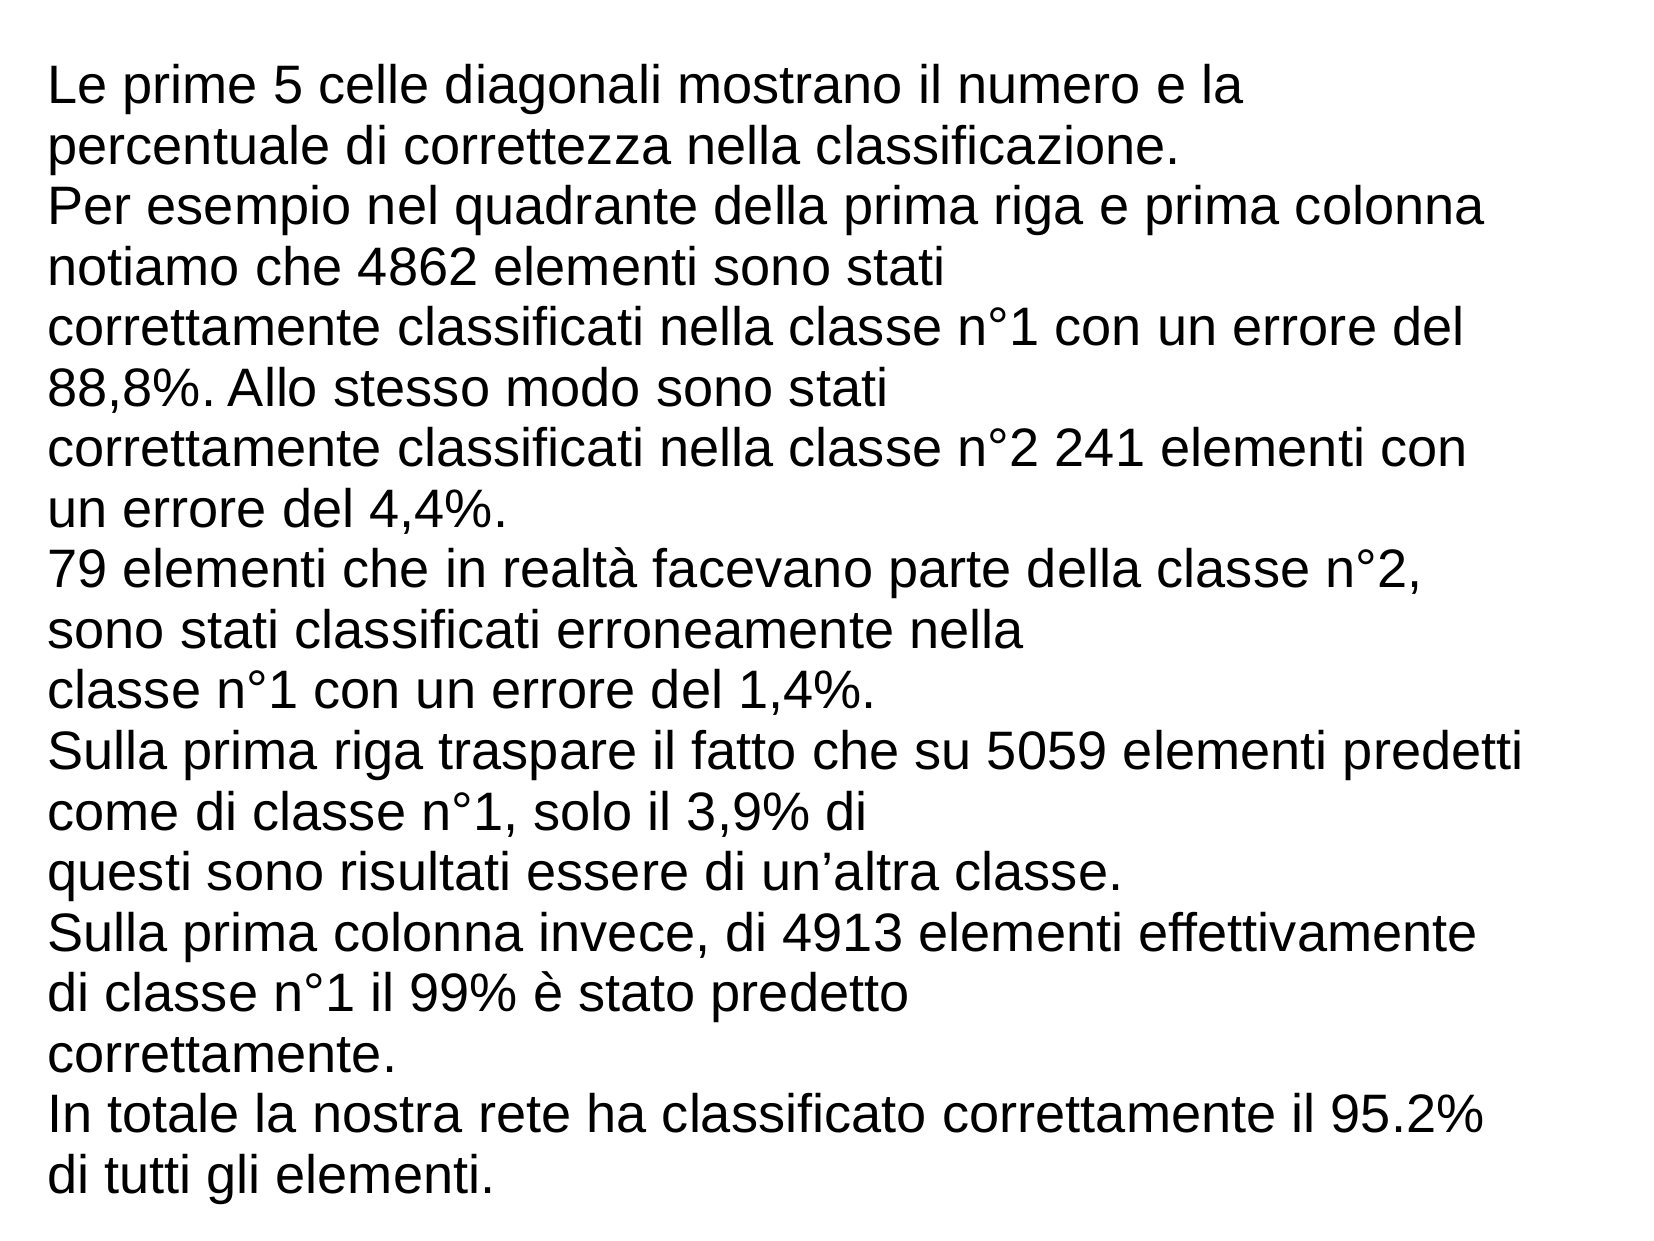

# Le prime 5 celle diagonali mostrano il numero e la percentuale di correttezza nella classificazione. Per esempio nel quadrante della prima riga e prima colonna notiamo che 4862 elementi sono stati correttamente classificati nella classe n°1 con un errore del 88,8%. Allo stesso modo sono stati correttamente classificati nella classe n°2 241 elementi con un errore del 4,4%. 79 elementi che in realtà facevano parte della classe n°2, sono stati classificati erroneamente nella classe n°1 con un errore del 1,4%. Sulla prima riga traspare il fatto che su 5059 elementi predetti come di classe n°1, solo il 3,9% di questi sono risultati essere di un’altra classe. Sulla prima colonna invece, di 4913 elementi effettivamente di classe n°1 il 99% è stato predetto correttamente. In totale la nostra rete ha classificato correttamente il 95.2% di tutti gli elementi.